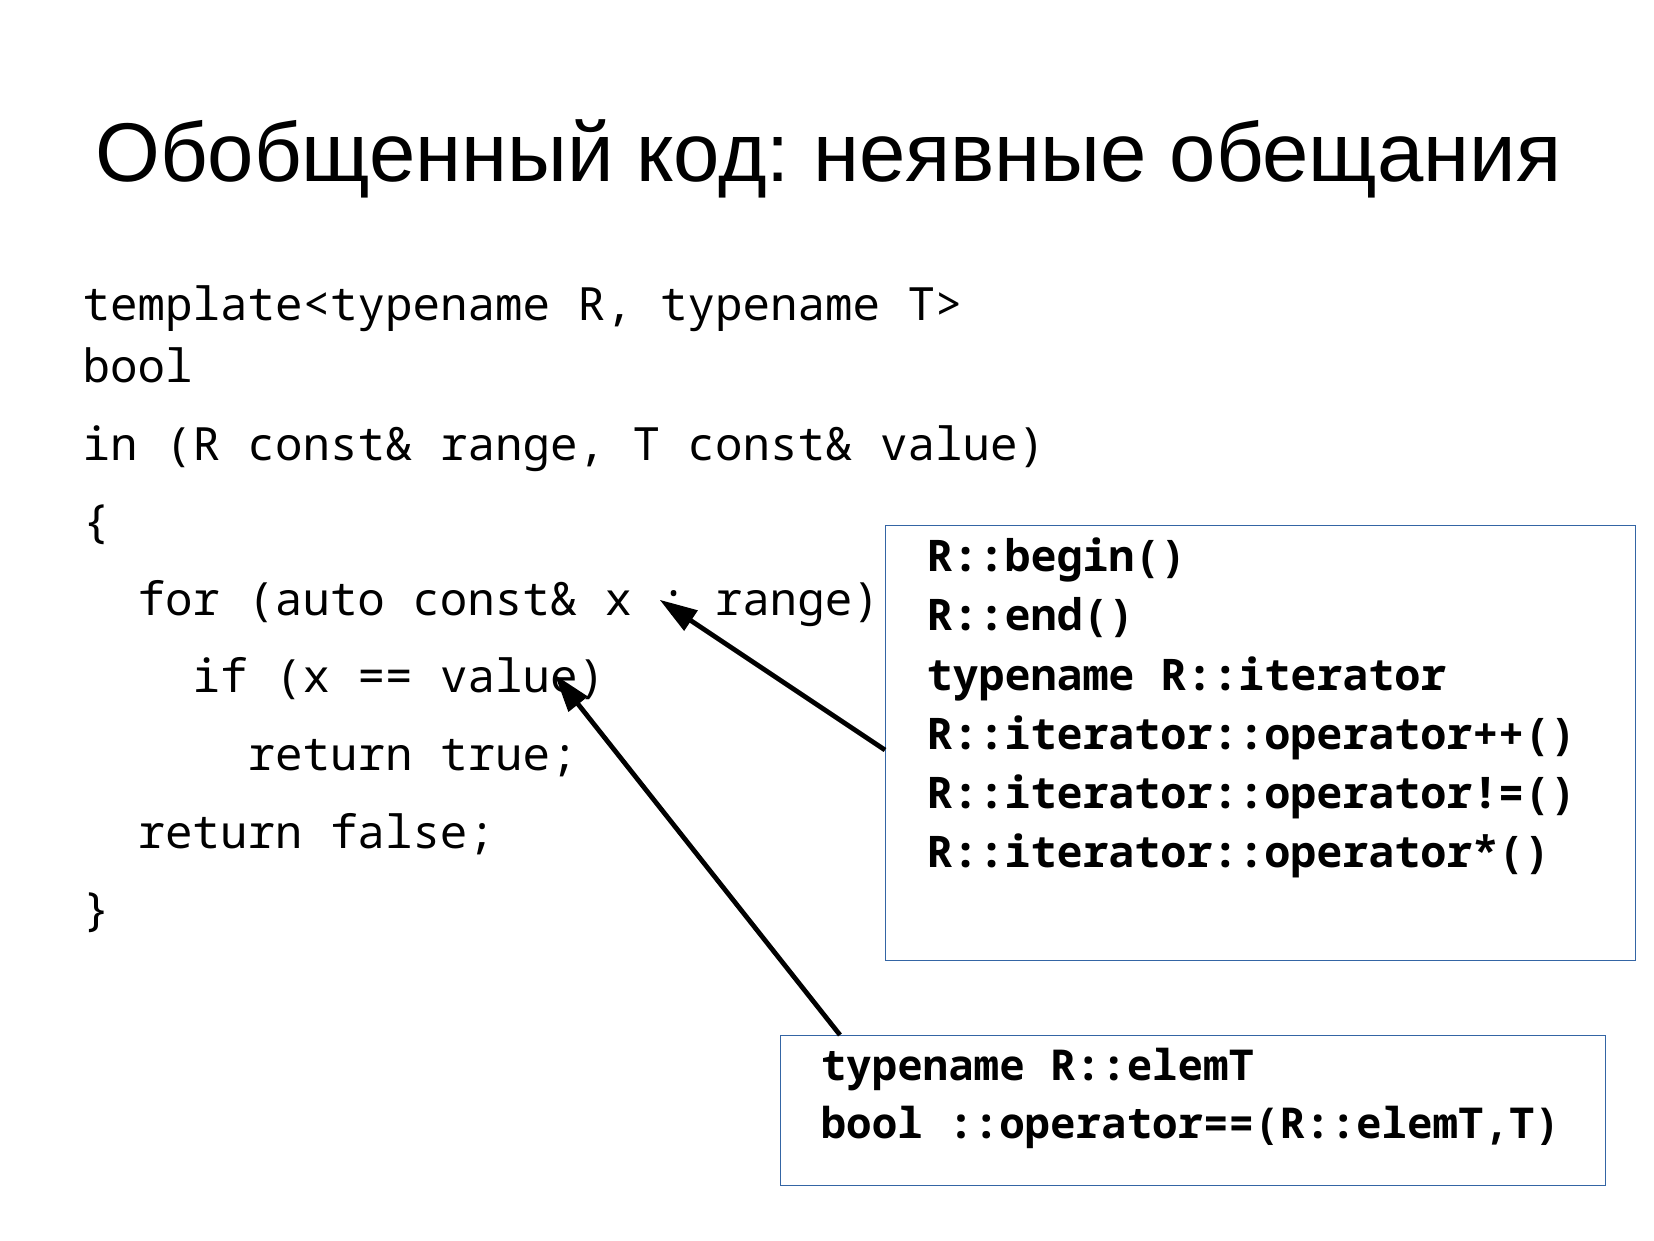

# Обобщенный код: неявные обещания
template<typename R, typename T> bool
in (R const& range, T const& value)
{
 for (auto const& x : range)
 if (x == value)
 return true;
 return false;
}
R::begin()
R::end()
typename R::iterator
R::iterator::operator++()
R::iterator::operator!=()
R::iterator::operator*()
typename R::elemT
bool ::operator==(R::elemT,T)